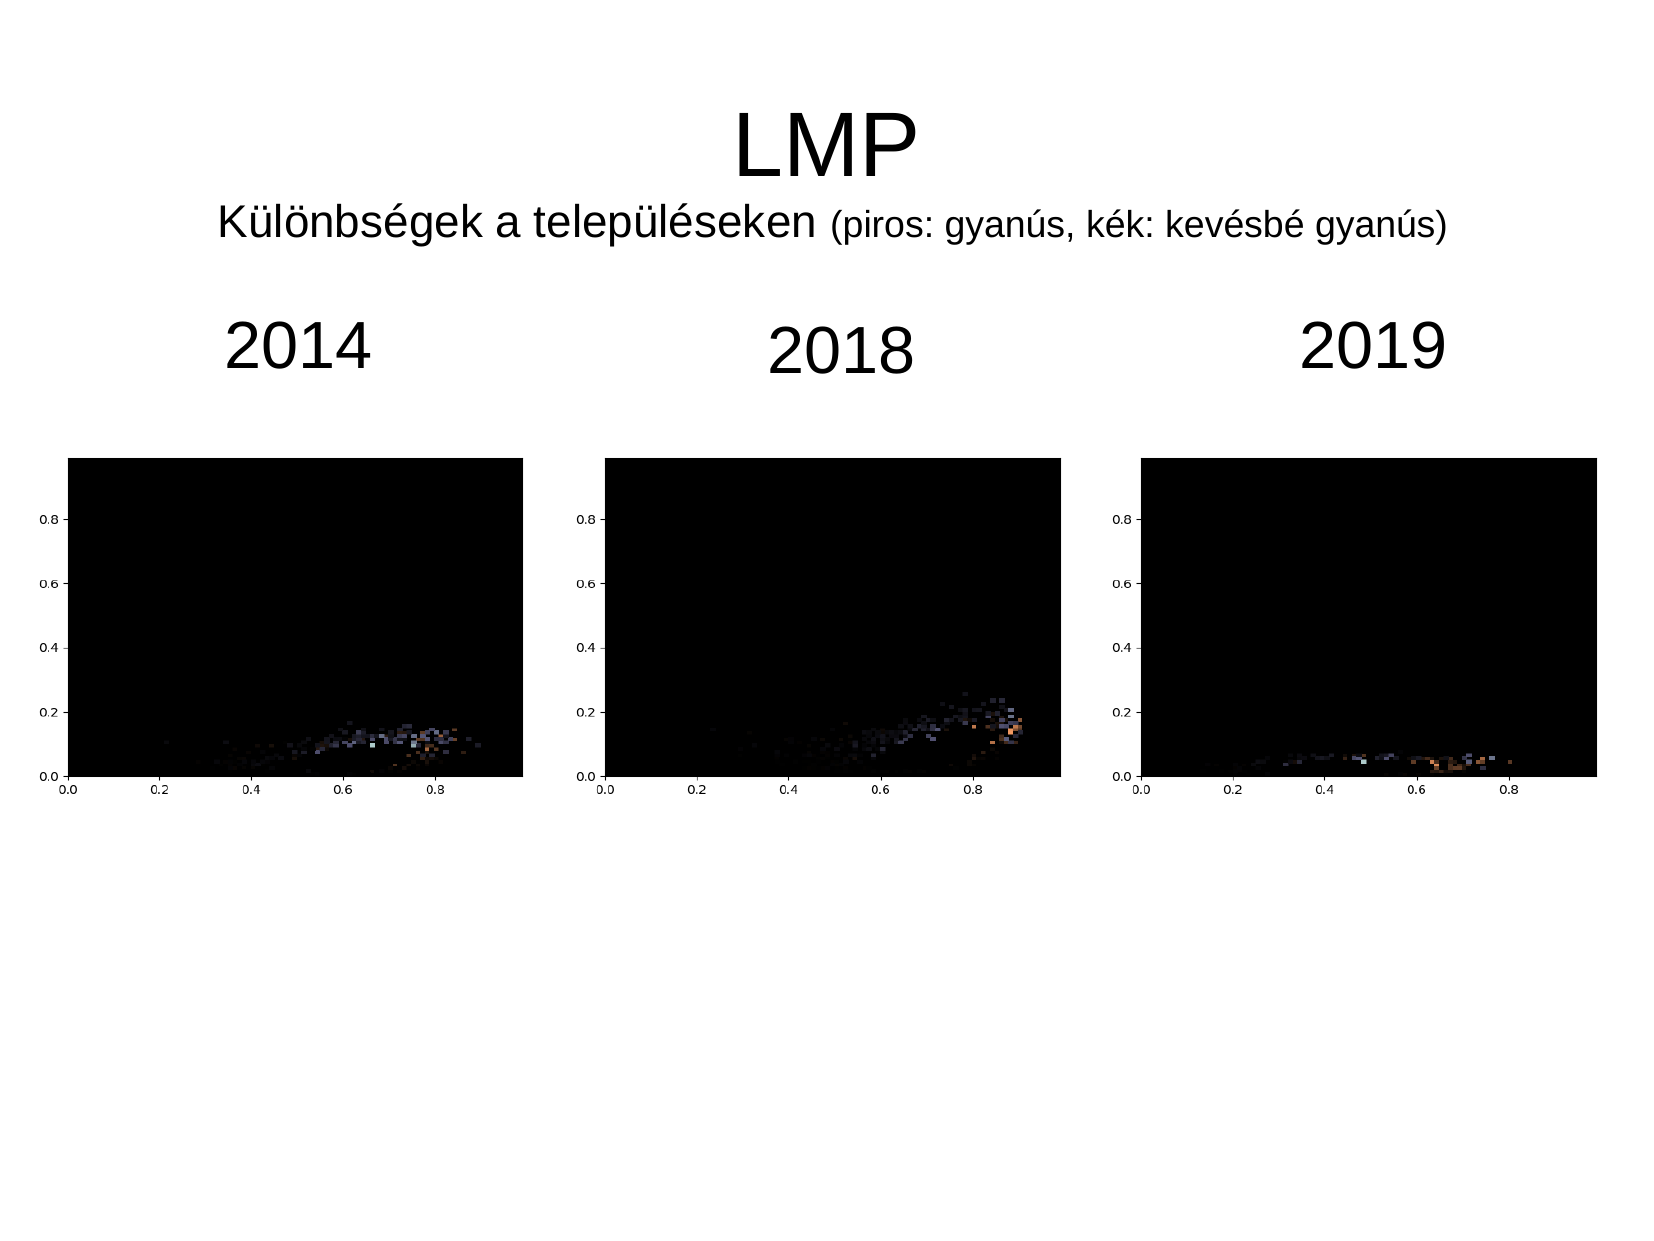

# LMP Különbségek a településeken (piros: gyanús, kék: kevésbé gyanús)
2014
2019
2018